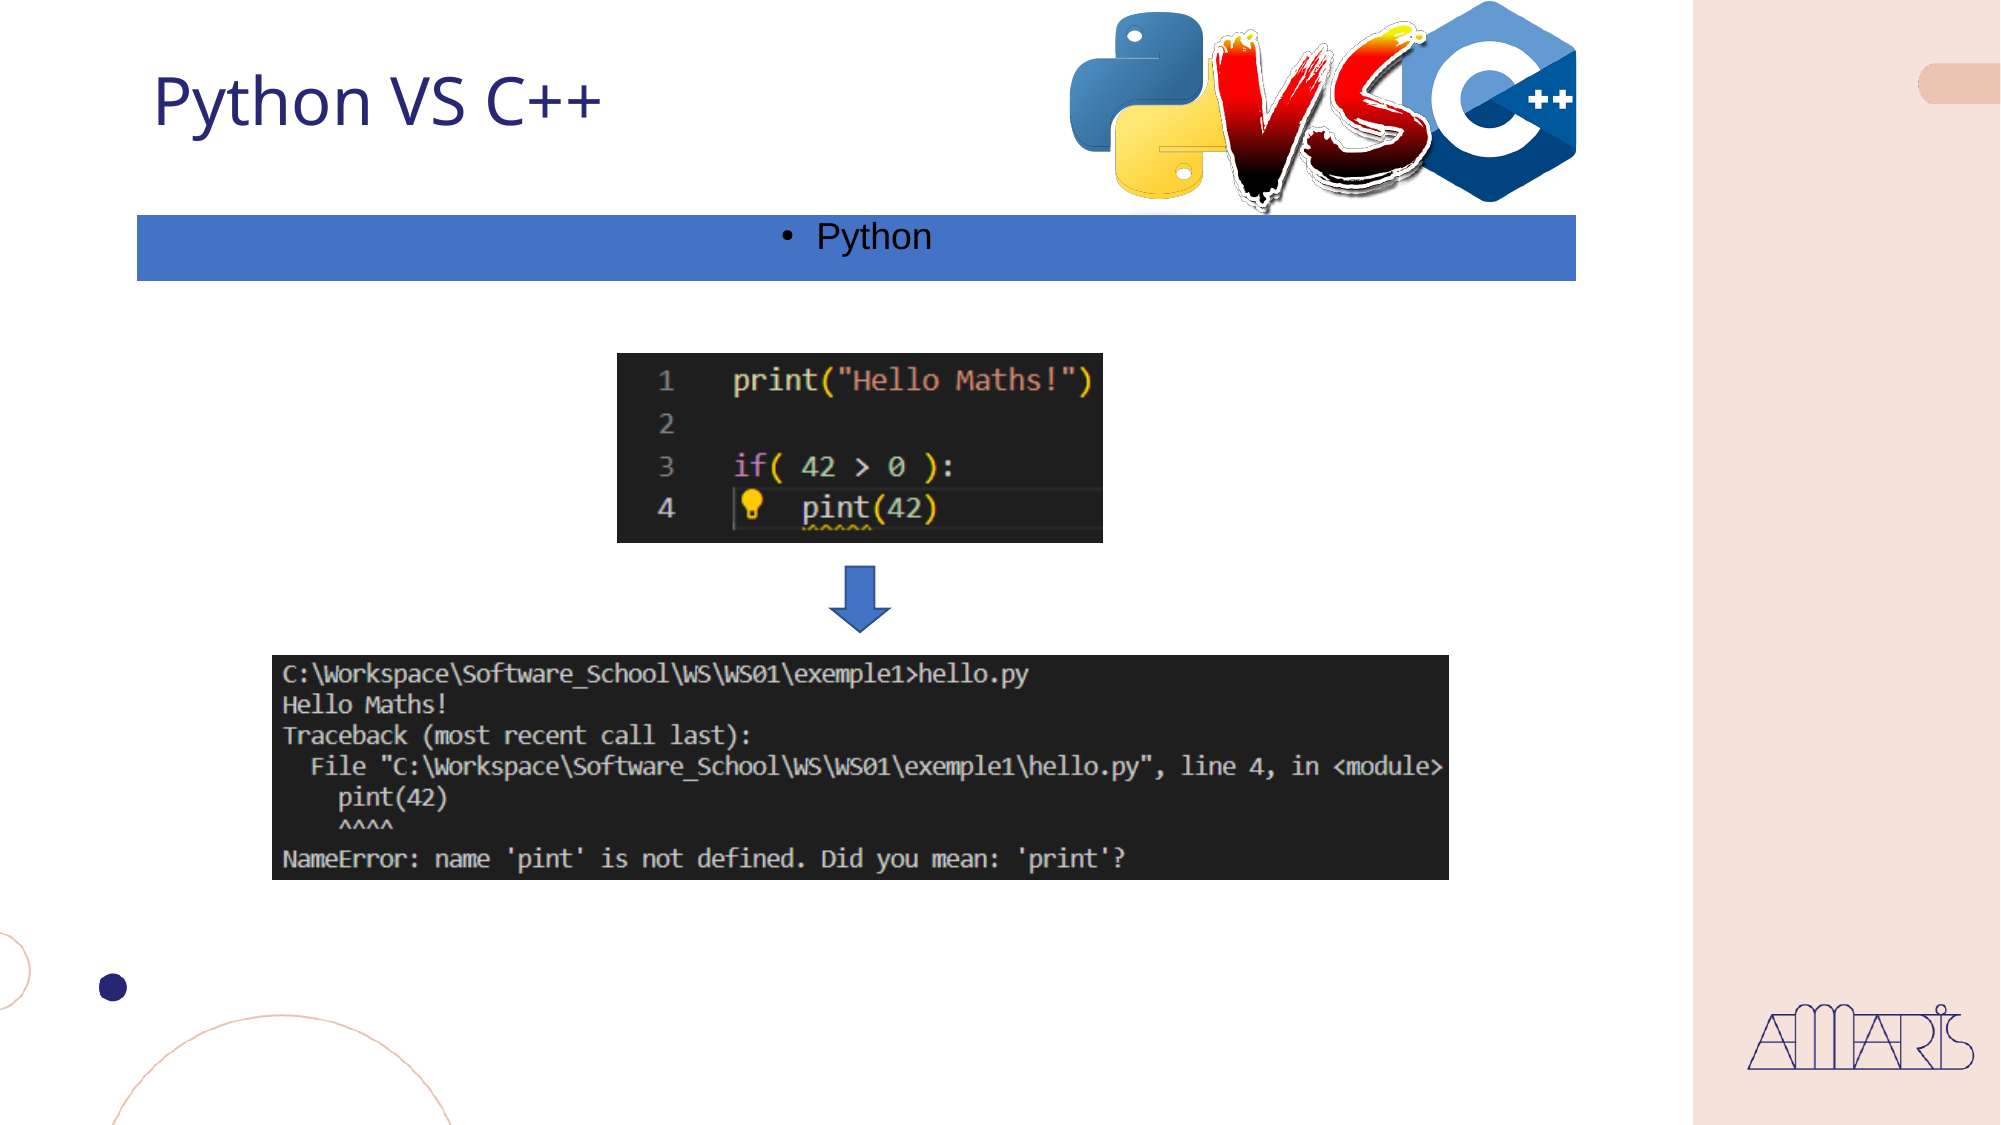

# Python VS C++
| Python |
| --- |
| Python |
| --- |